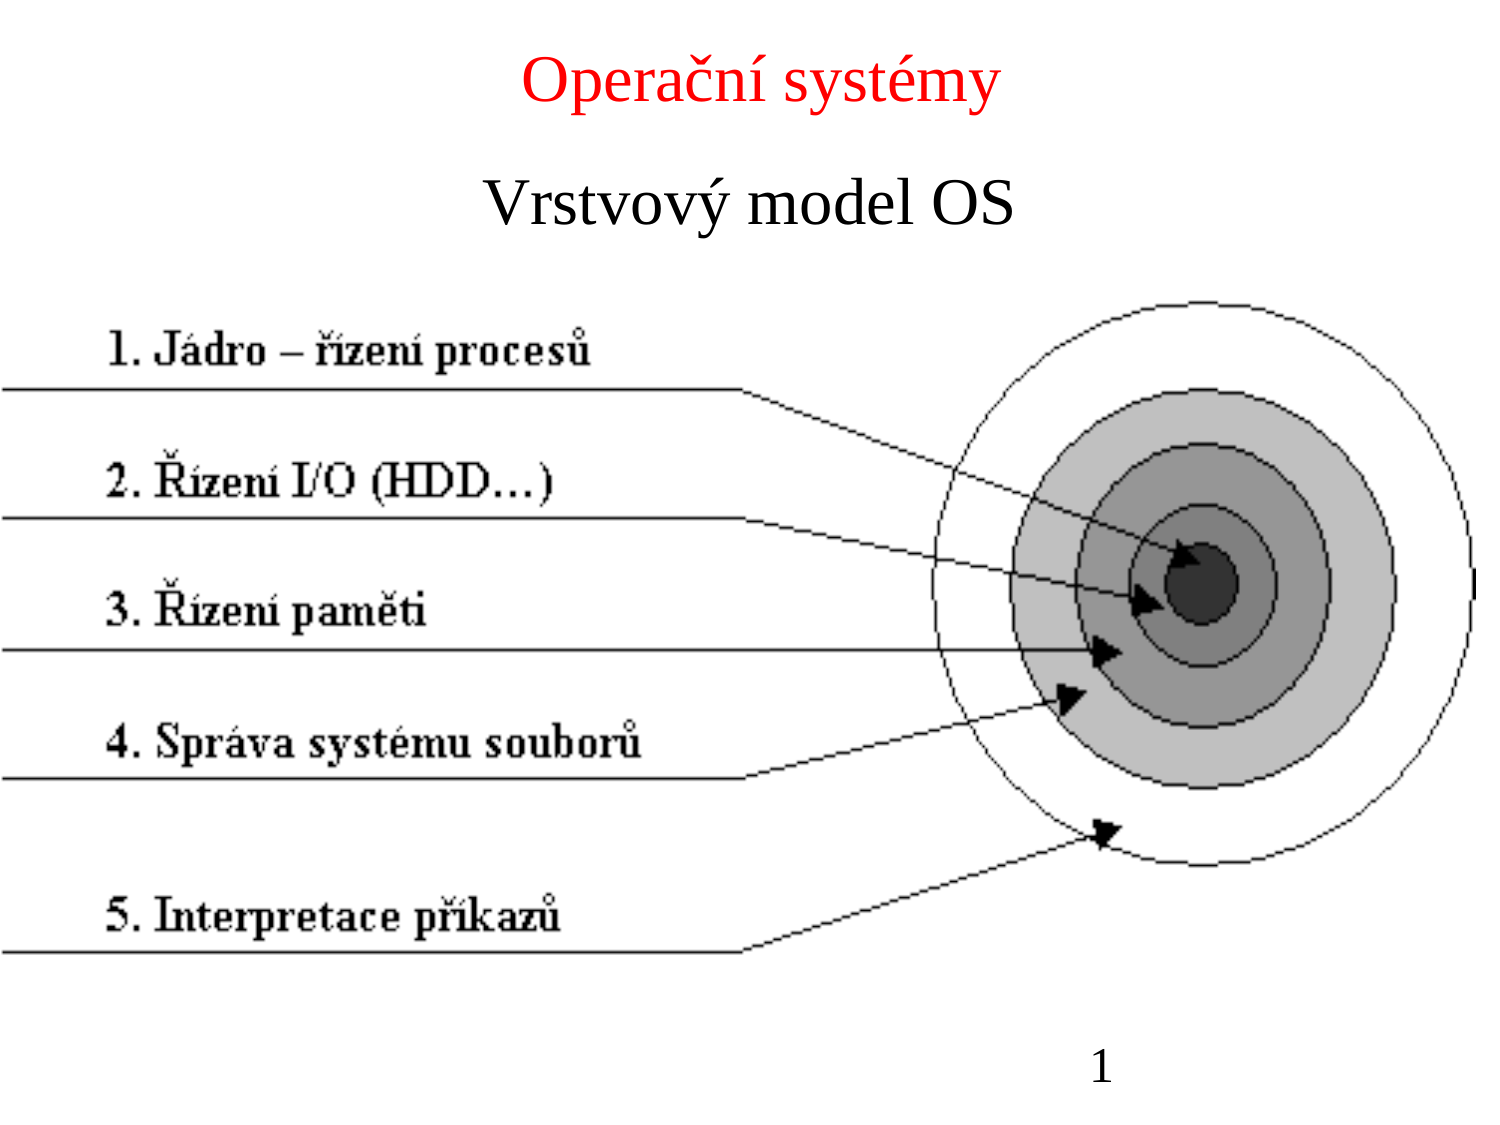

# Operační systémy
Vrstvový model OS
1